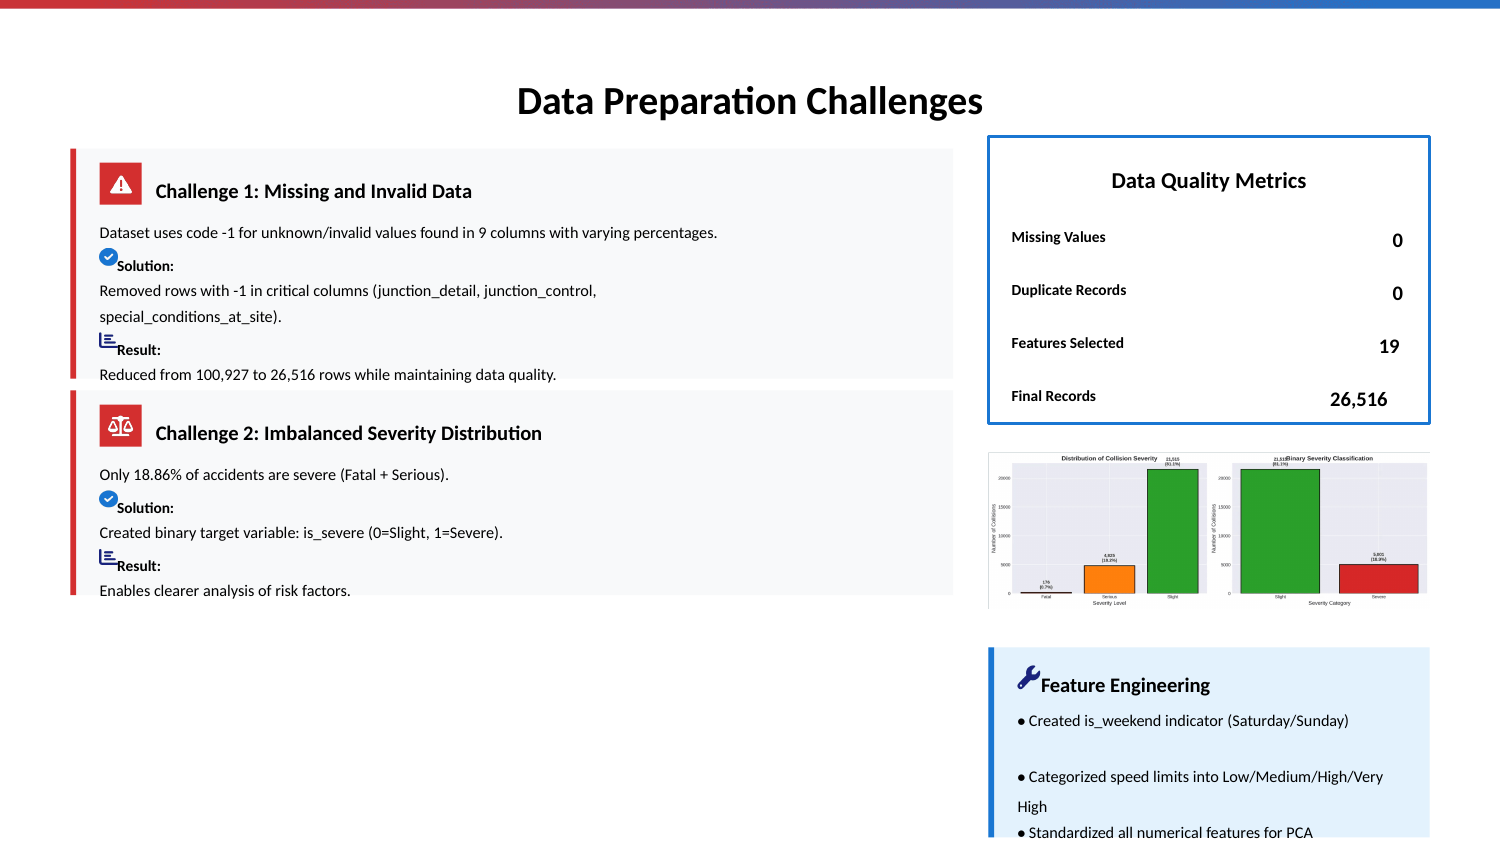

Data Preparation Challenges
Data Quality Metrics
Challenge 1: Missing and Invalid Data
Dataset uses code -1 for unknown/invalid values found in 9 columns with varying percentages.
0
Missing Values
Solution:
0
Removed rows with -1 in critical columns (junction_detail, junction_control,
Duplicate Records
special_conditions_at_site).
19
Features Selected
Result:
Reduced from 100,927 to 26,516 rows while maintaining data quality.
26,516
Final Records
Challenge 2: Imbalanced Severity Distribution
Only 18.86% of accidents are severe (Fatal + Serious).
Solution:
Created binary target variable: is_severe (0=Slight, 1=Severe).
Result:
Enables clearer analysis of risk factors.
Feature Engineering
• Created is_weekend indicator (Saturday/Sunday)
• Categorized speed limits into Low/Medium/High/Very High
• Standardized all numerical features for PCA